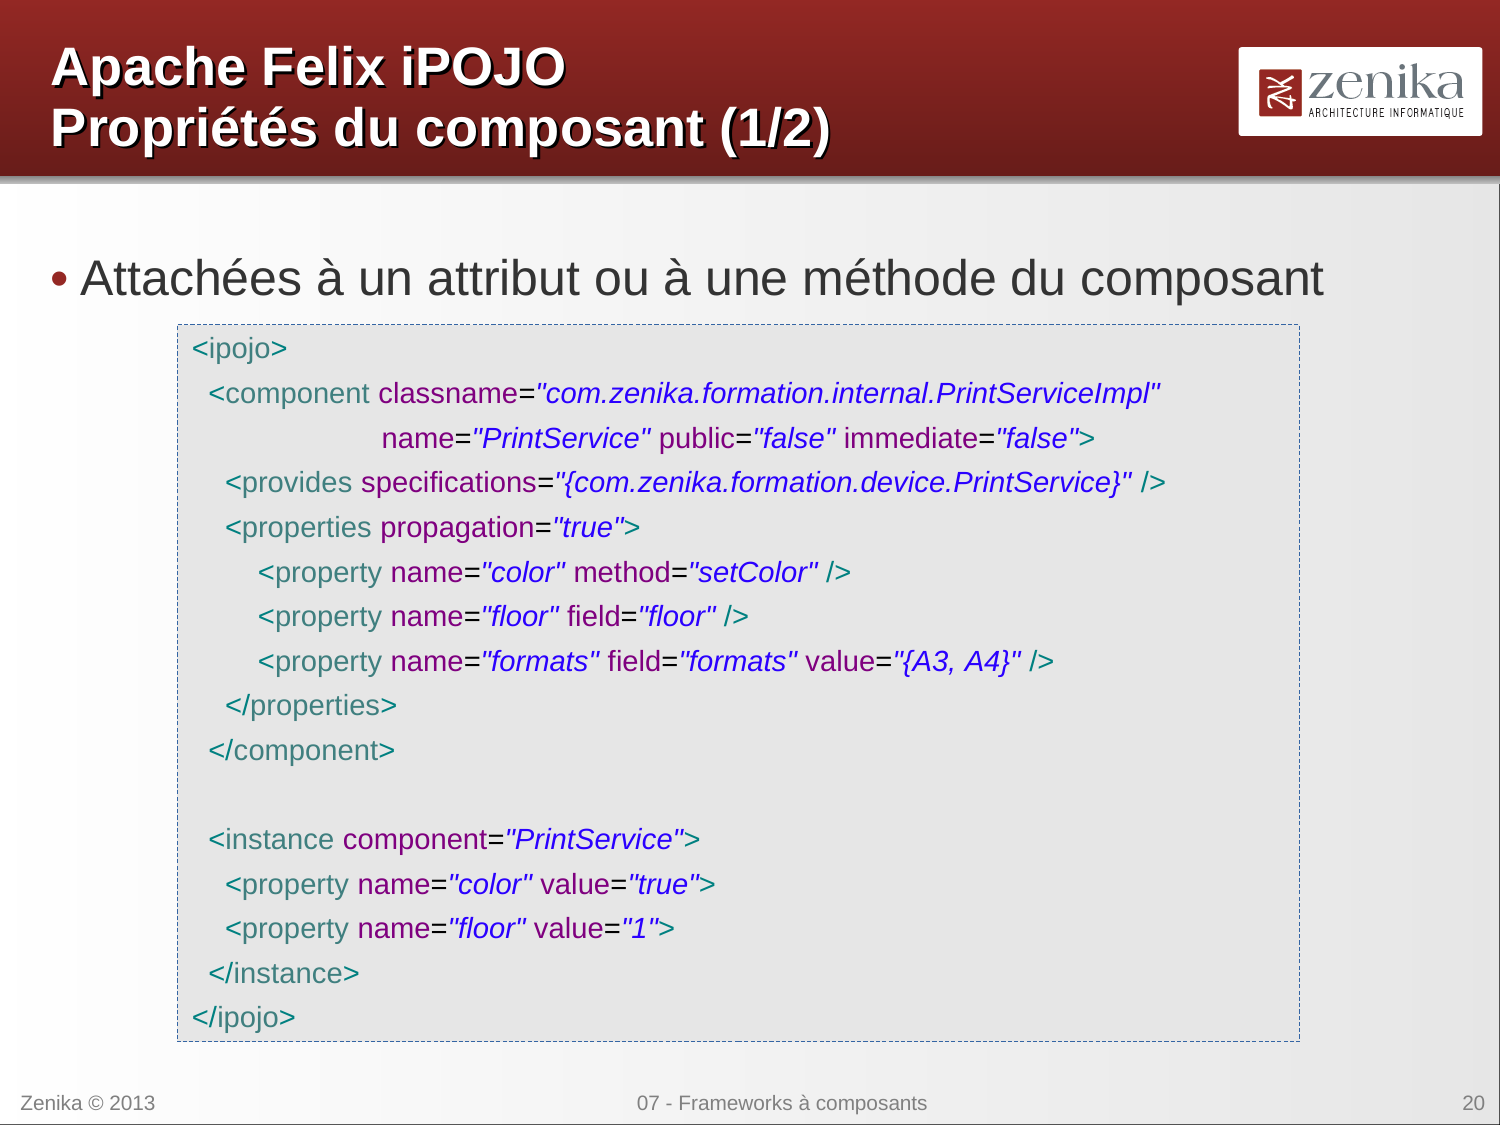

# Apache Felix iPOJO Propriétés du composant (1/2)
Attachées à un attribut ou à une méthode du composant
<ipojo>
 <component classname="com.zenika.formation.internal.PrintServiceImpl"
 name="PrintService" public="false" immediate="false">
 <provides specifications="{com.zenika.formation.device.PrintService}" />
 <properties propagation="true">
 <property name="color" method="setColor" />
 <property name="floor" field="floor" />
 <property name="formats" field="formats" value="{A3, A4}" />
 </properties>
 </component>
 <instance component="PrintService">
 <property name="color" value="true">
 <property name="floor" value="1">
 </instance>
</ipojo>